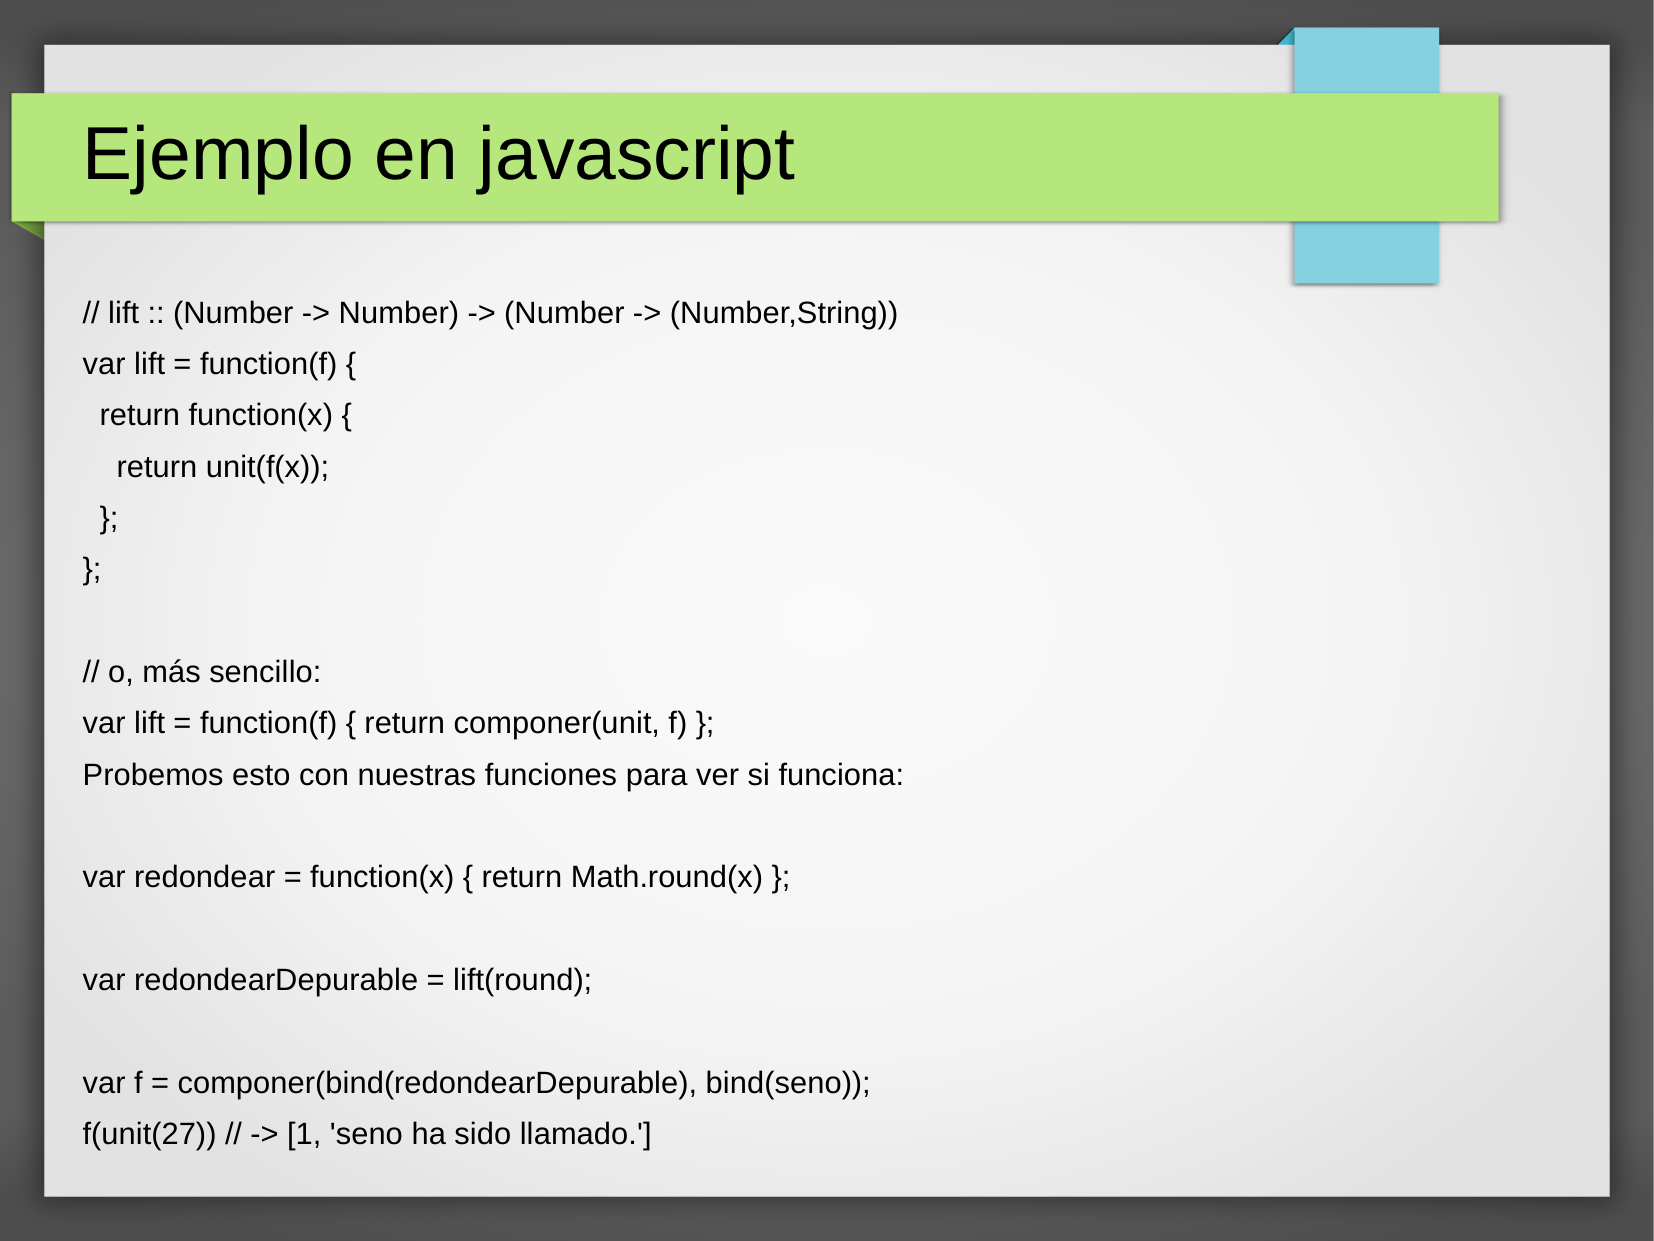

# Ejemplo en javascript
// lift :: (Number -> Number) -> (Number -> (Number,String))
var lift = function(f) {
 return function(x) {
 return unit(f(x));
 };
};
// o, más sencillo:
var lift = function(f) { return componer(unit, f) };
Probemos esto con nuestras funciones para ver si funciona:
var redondear = function(x) { return Math.round(x) };
var redondearDepurable = lift(round);
var f = componer(bind(redondearDepurable), bind(seno));
f(unit(27)) // -> [1, 'seno ha sido llamado.']